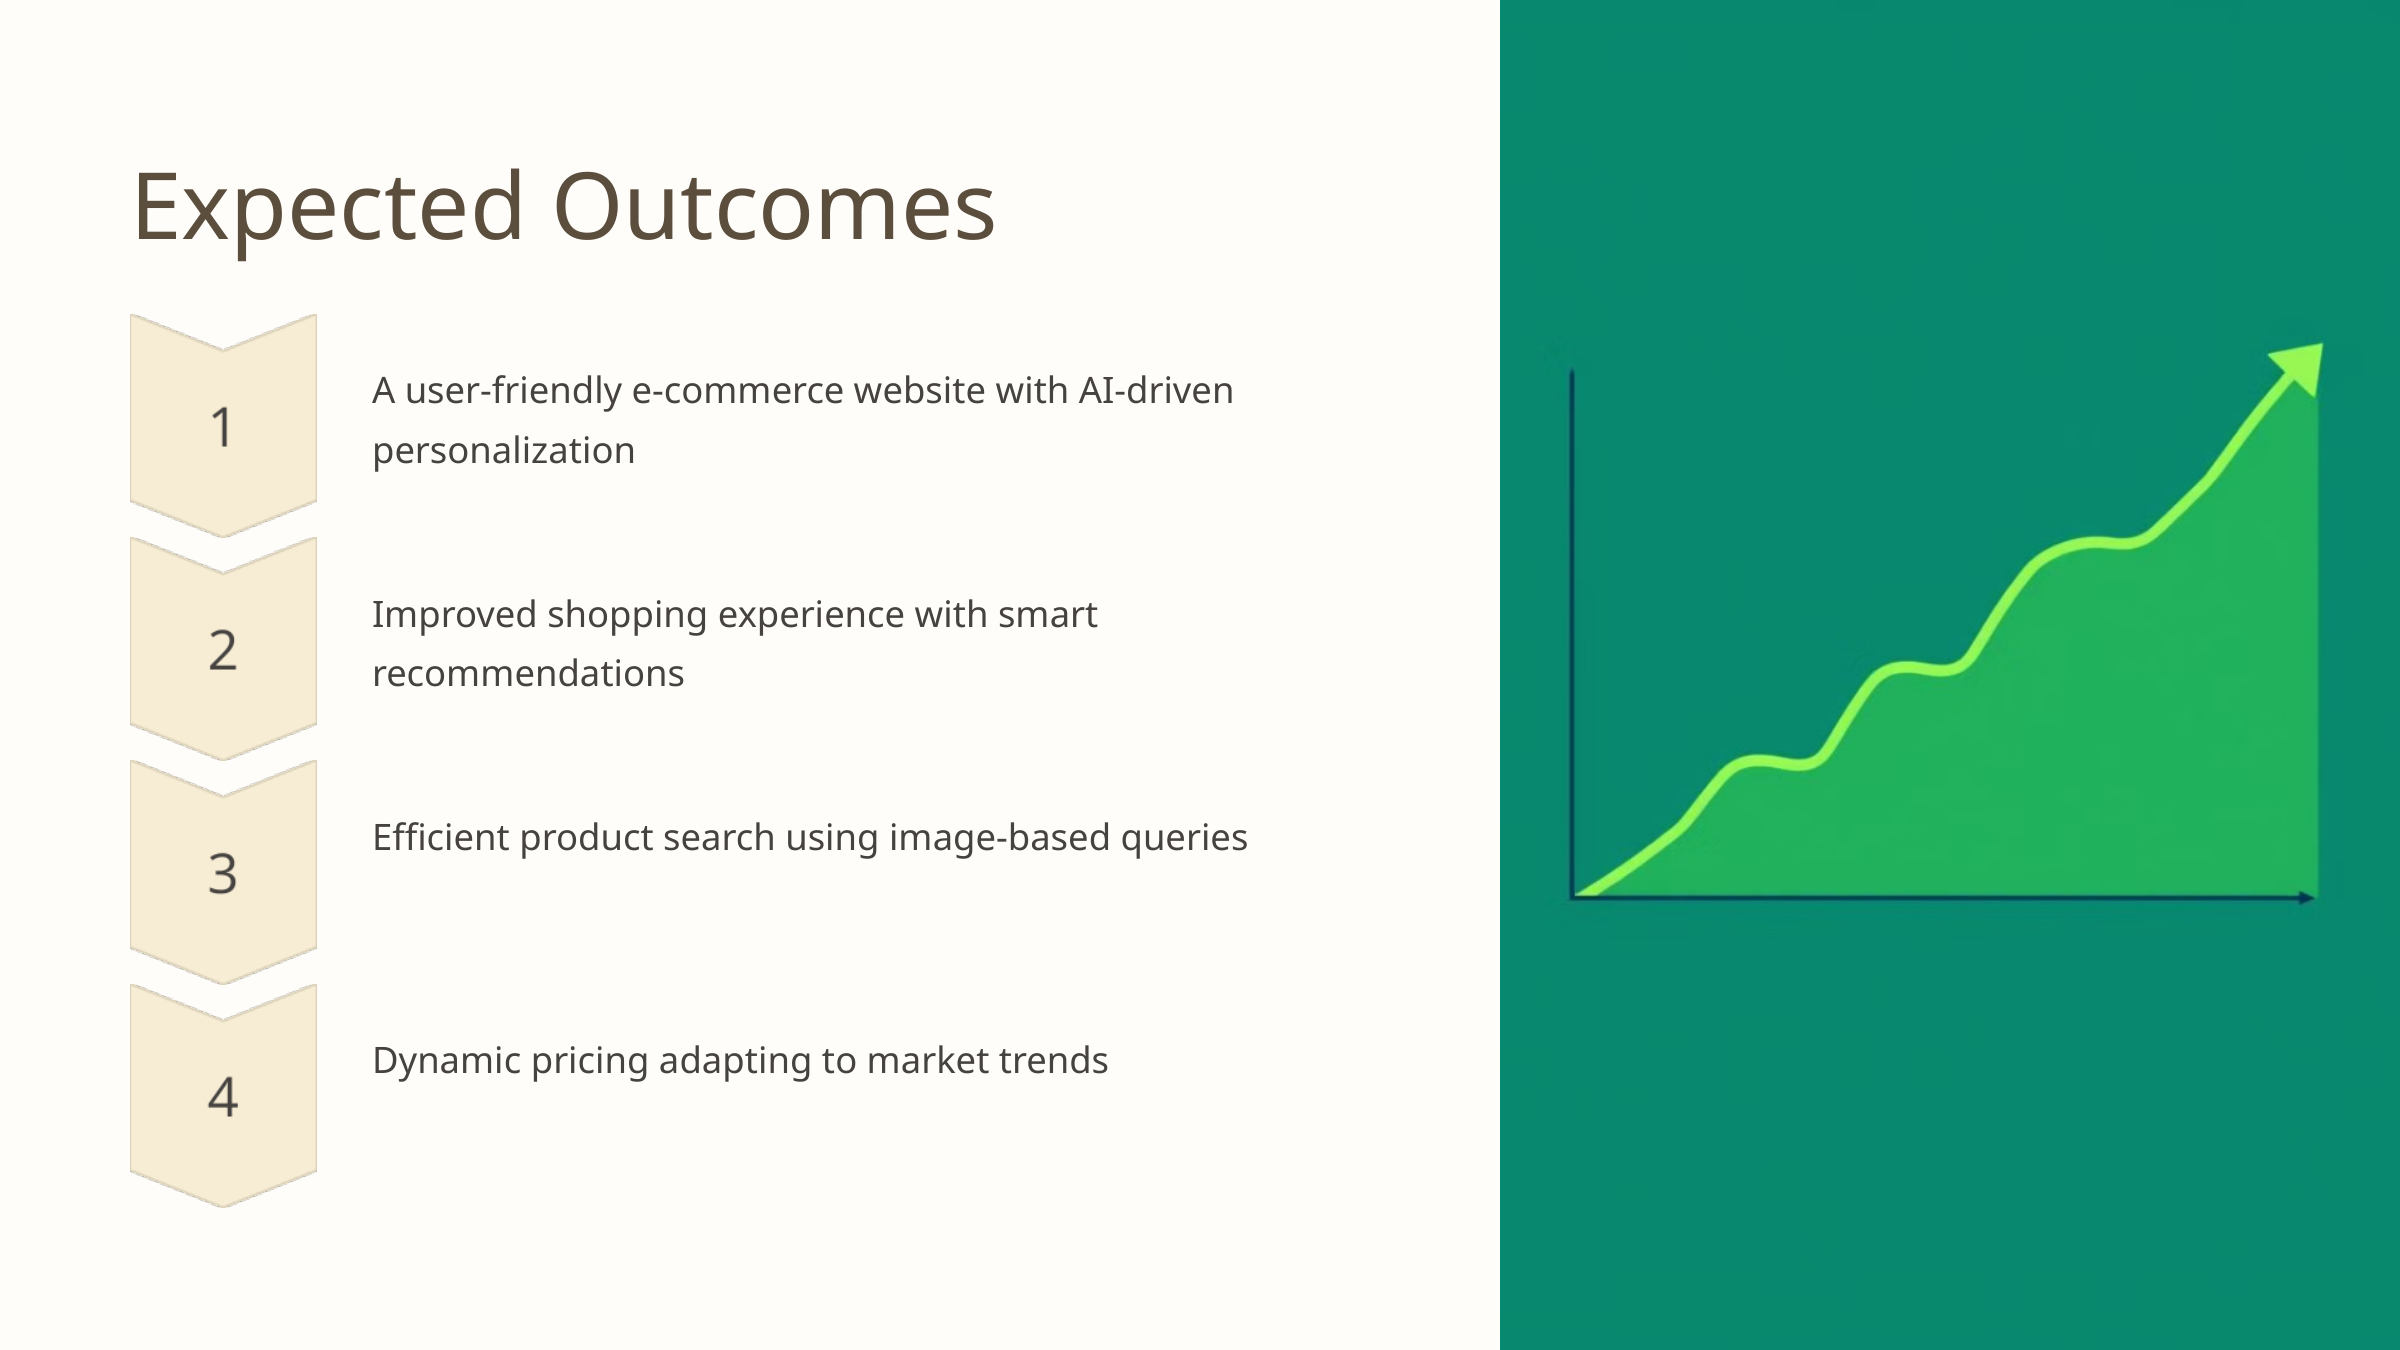

Expected Outcomes
A user-friendly e-commerce website with AI-driven personalization
Improved shopping experience with smart recommendations
Efficient product search using image-based queries
Dynamic pricing adapting to market trends